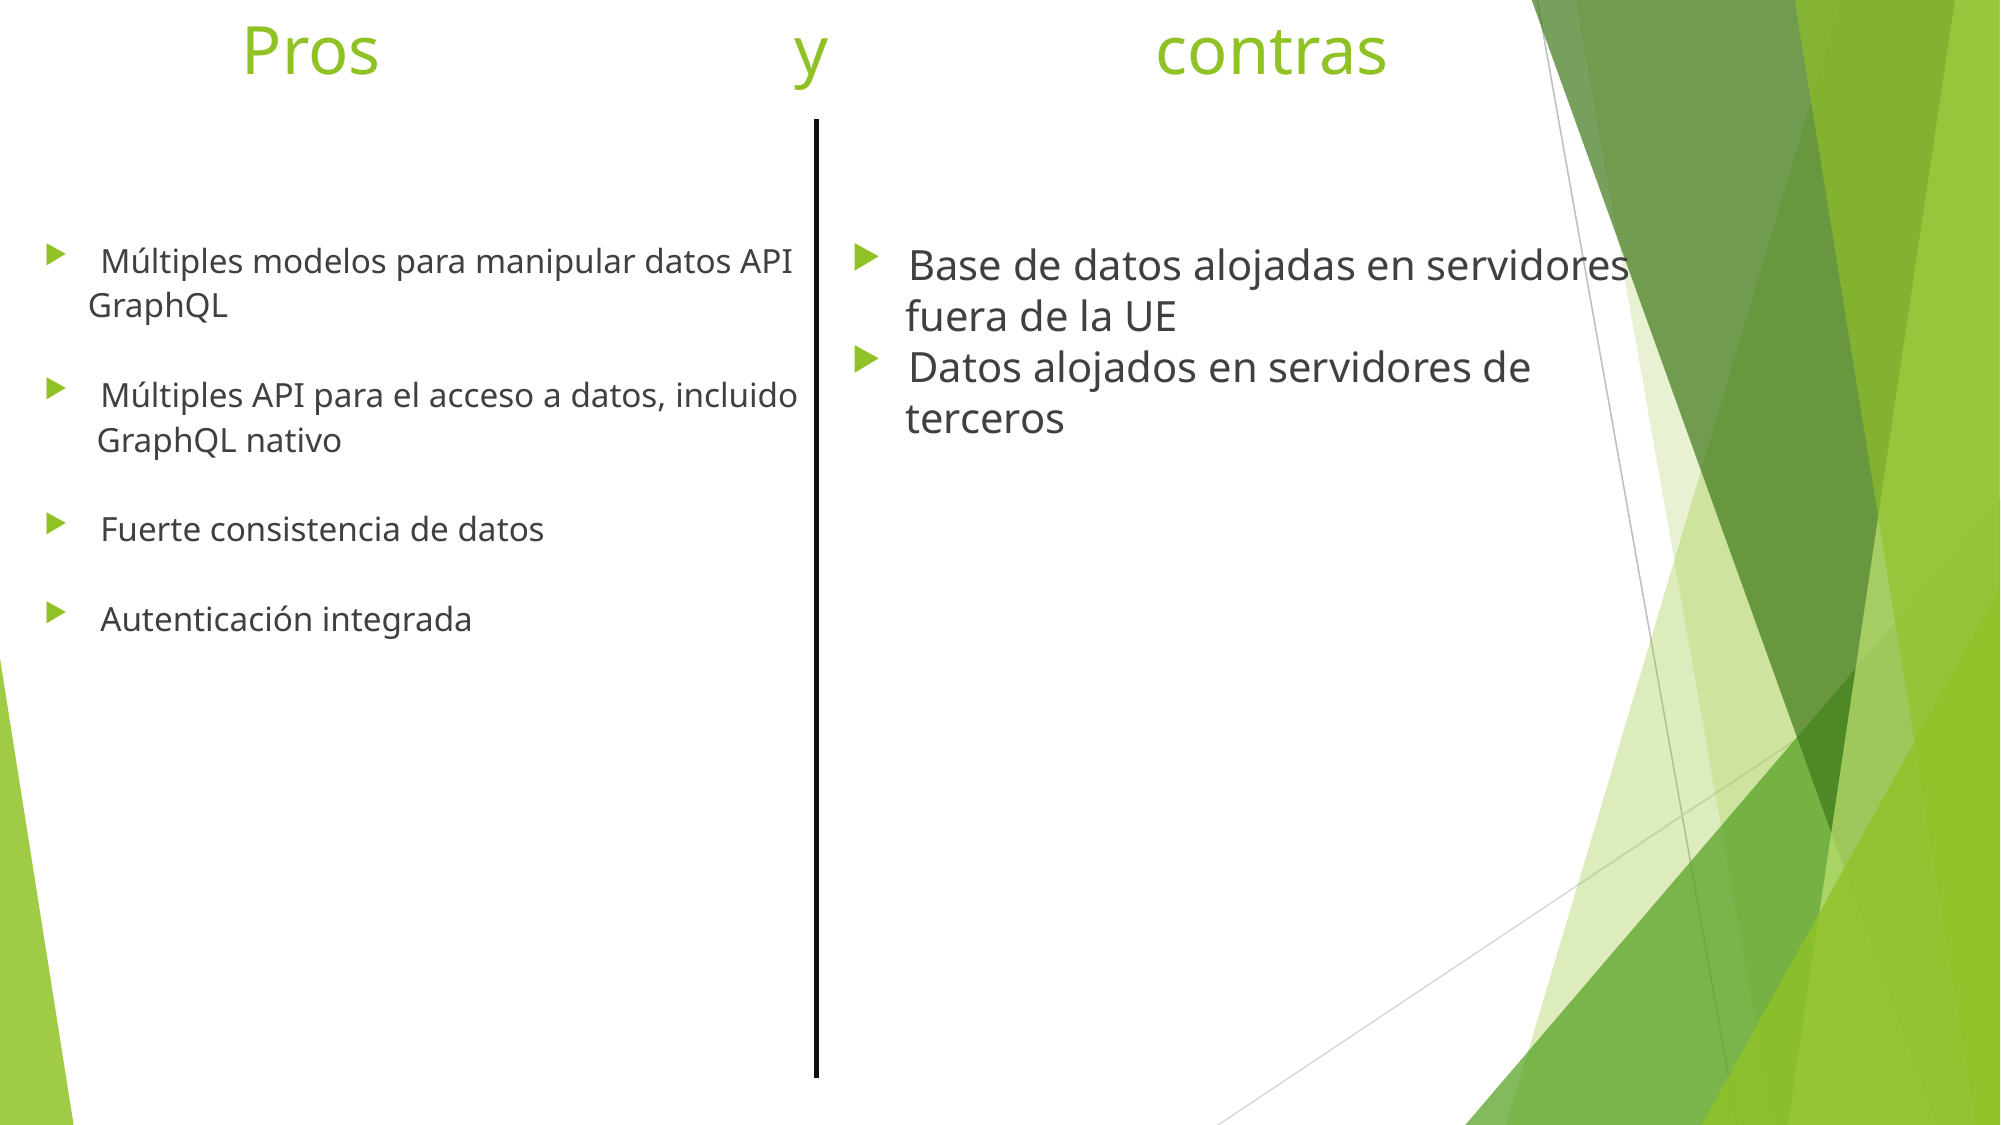

# Pros y contras
Múltiples modelos para manipular datos API
 GraphQL
Múltiples API para el acceso a datos, incluido
 GraphQL nativo
Fuerte consistencia de datos
Autenticación integrada
Base de datos alojadas en servidores
 fuera de la UE
Datos alojados en servidores de
 terceros